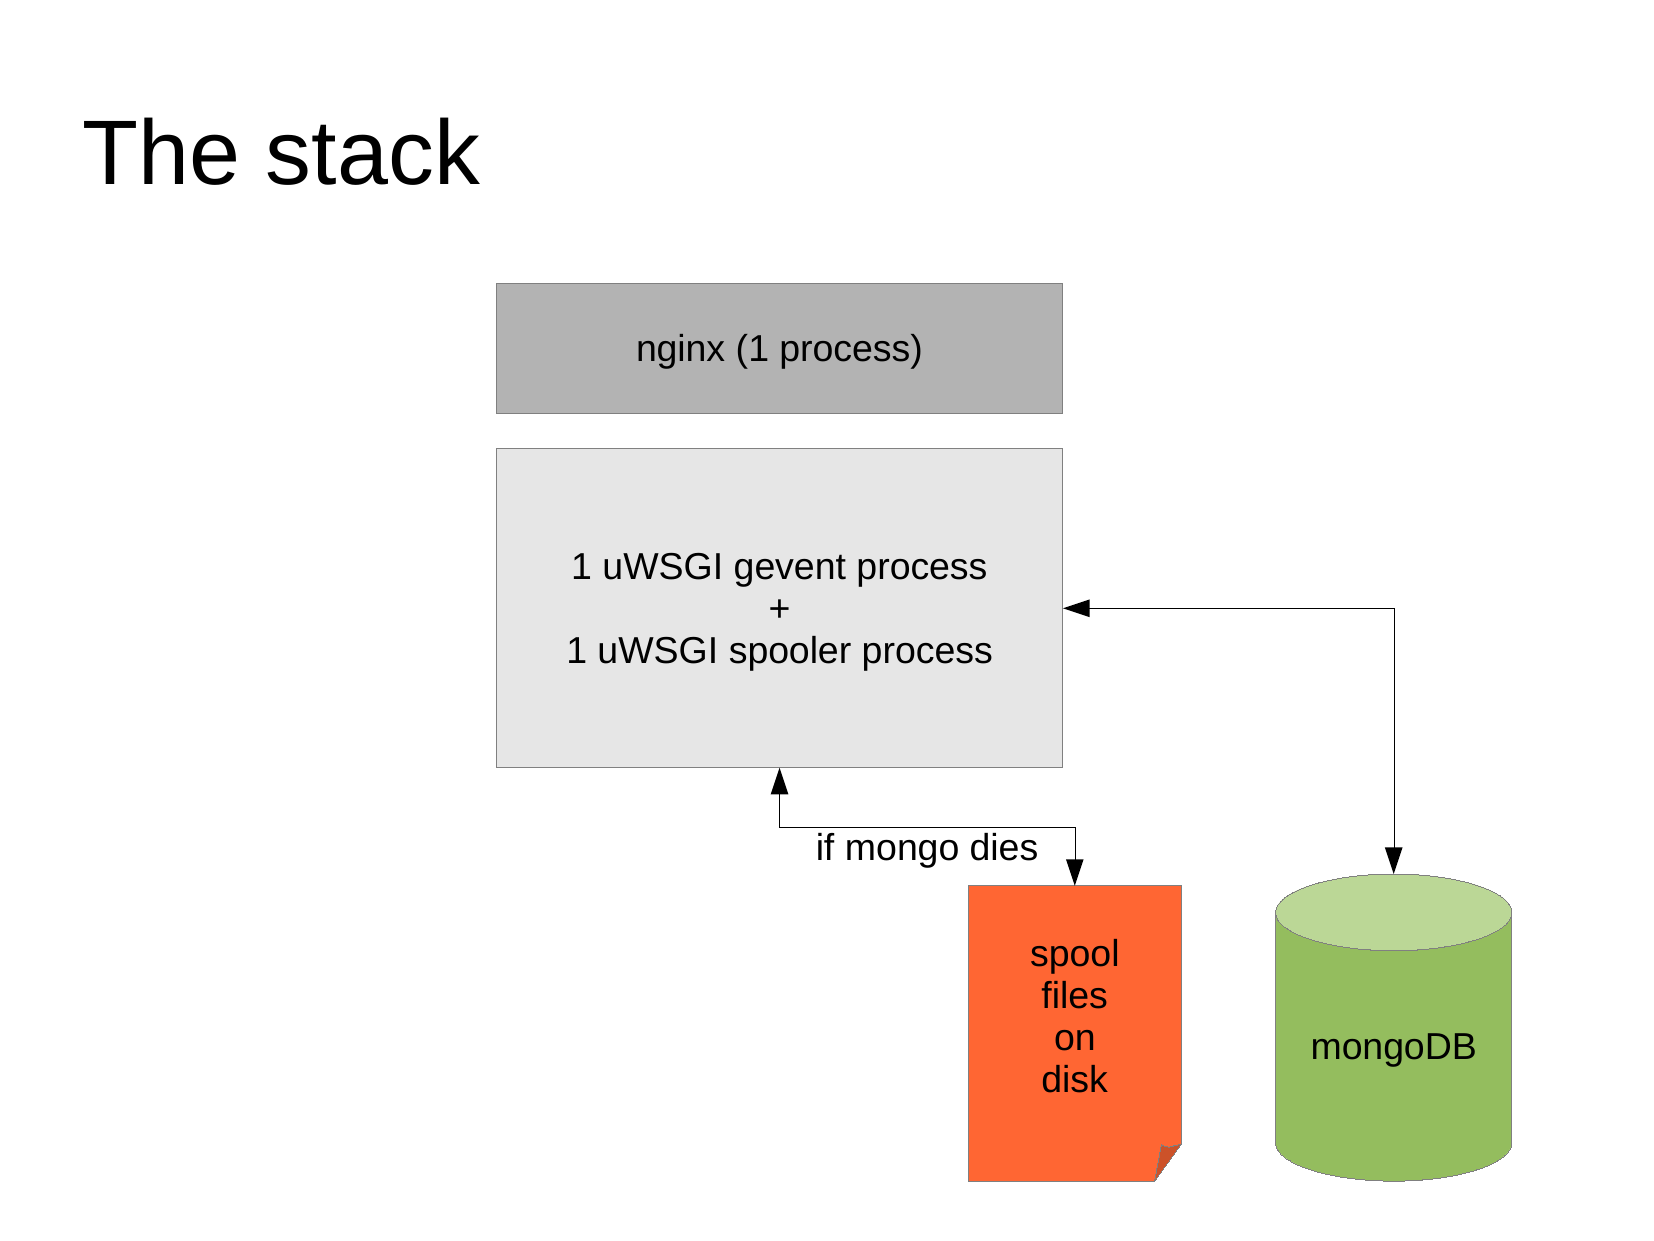

# The stack
nginx (1 process)
1 uWSGI gevent process
+
1 uWSGI spooler process
mongoDB
spool
files
on
disk